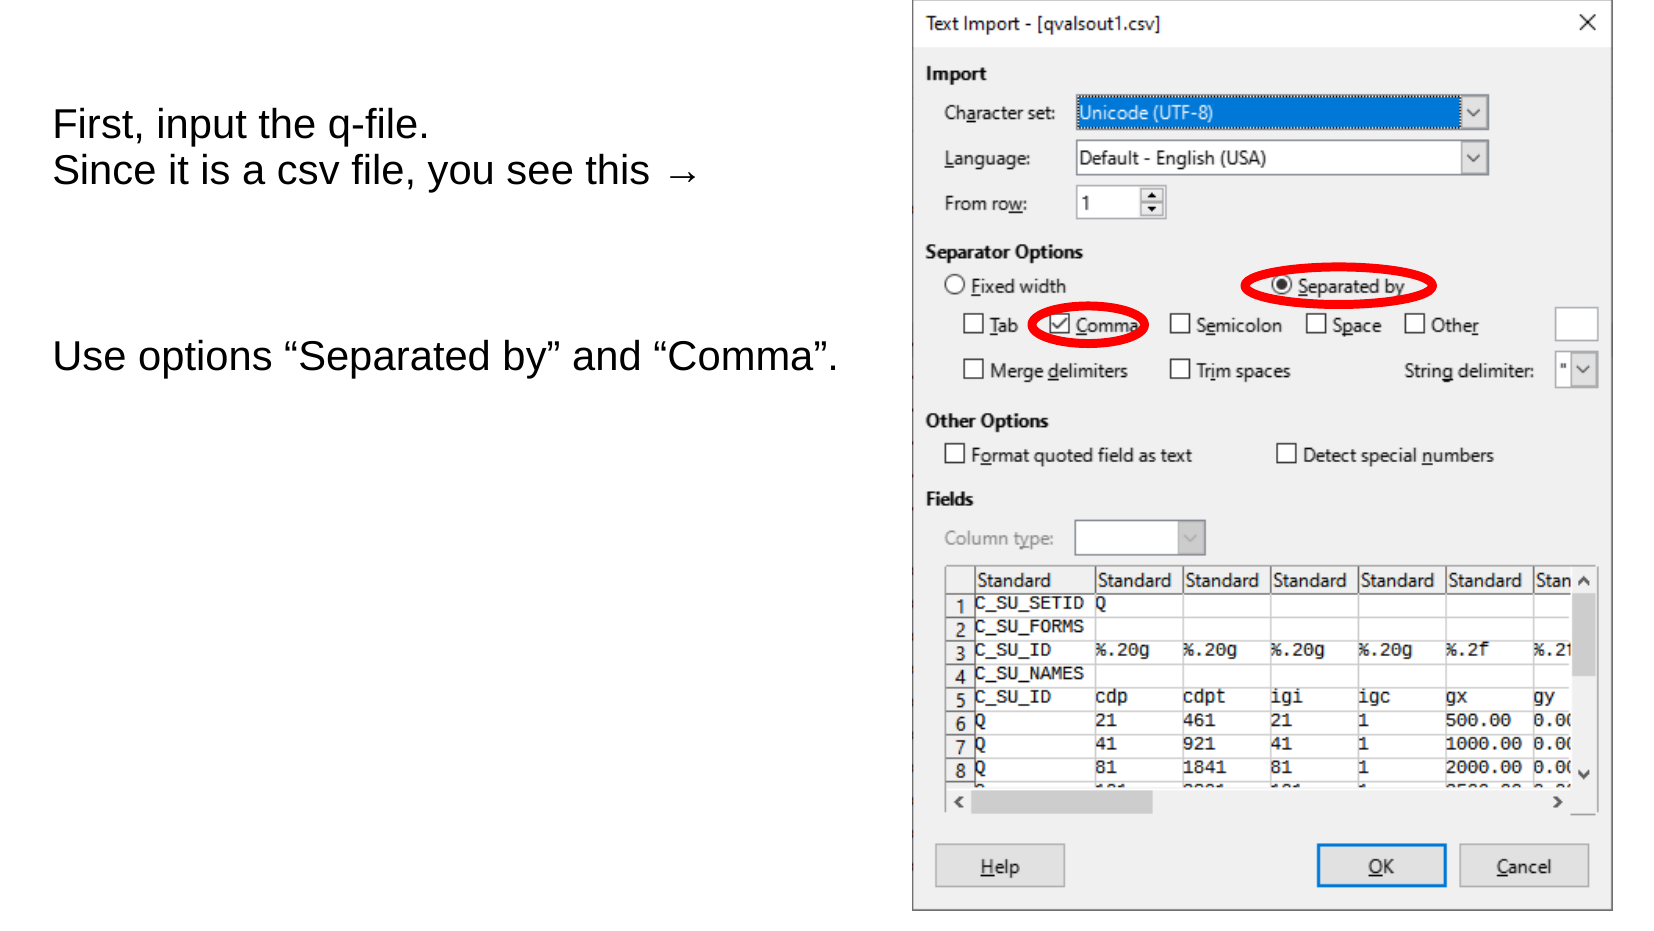

First, input the q-file.
Since it is a csv file, you see this →
Use options “Separated by” and “Comma”.